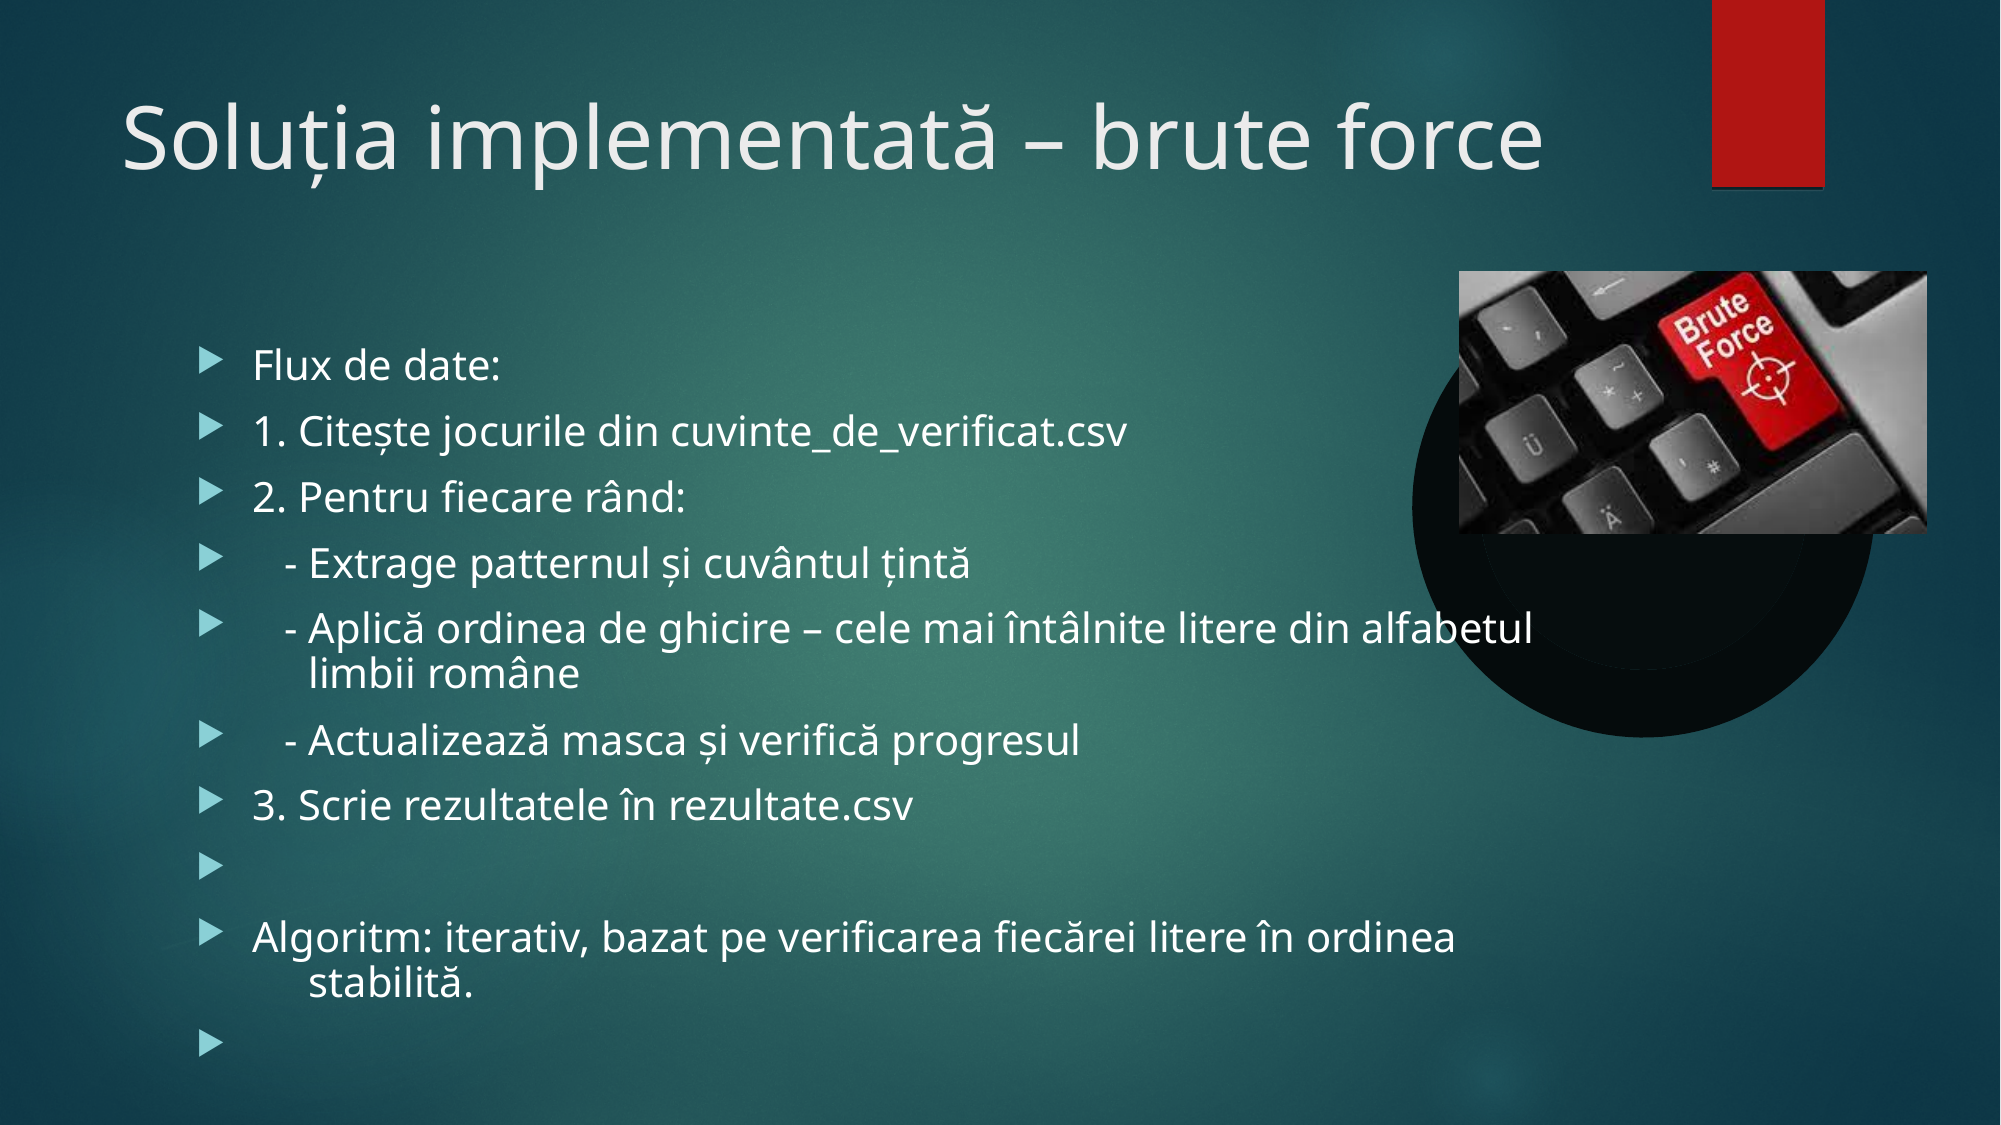

# Soluția implementată – brute force
Flux de date:
1. Citește jocurile din cuvinte_de_verificat.csv
2. Pentru fiecare rând:
 - Extrage patternul și cuvântul țintă
 - Aplică ordinea de ghicire – cele mai întâlnite litere din alfabetul limbii române
 - Actualizează masca și verifică progresul
3. Scrie rezultatele în rezultate.csv
Algoritm: iterativ, bazat pe verificarea fiecărei litere în ordinea stabilită.